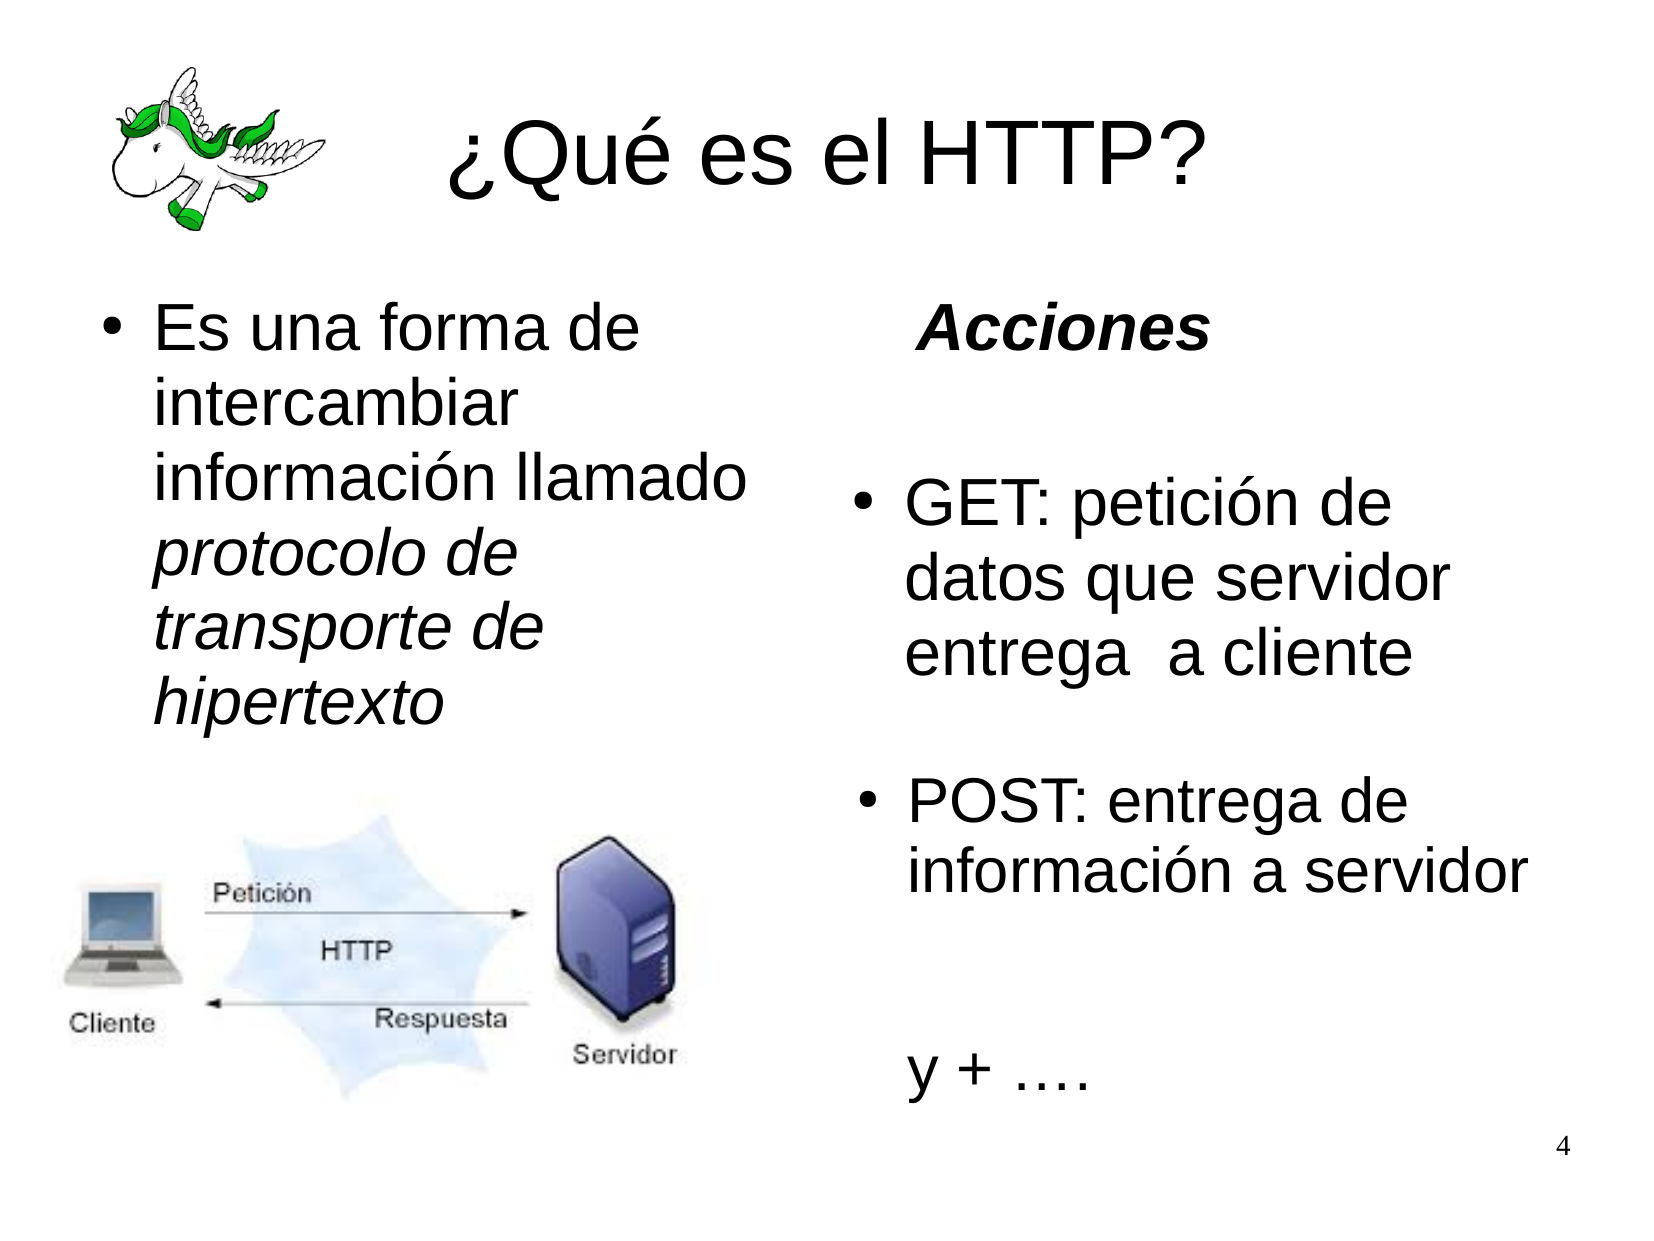

# ¿Qué es el HTTP?
Es una forma de intercambiar información llamado protocolo de transporte de hipertexto
Acciones
GET: petición de datos que servidor entrega a cliente
POST: entrega de información a servidor
y + ….
4